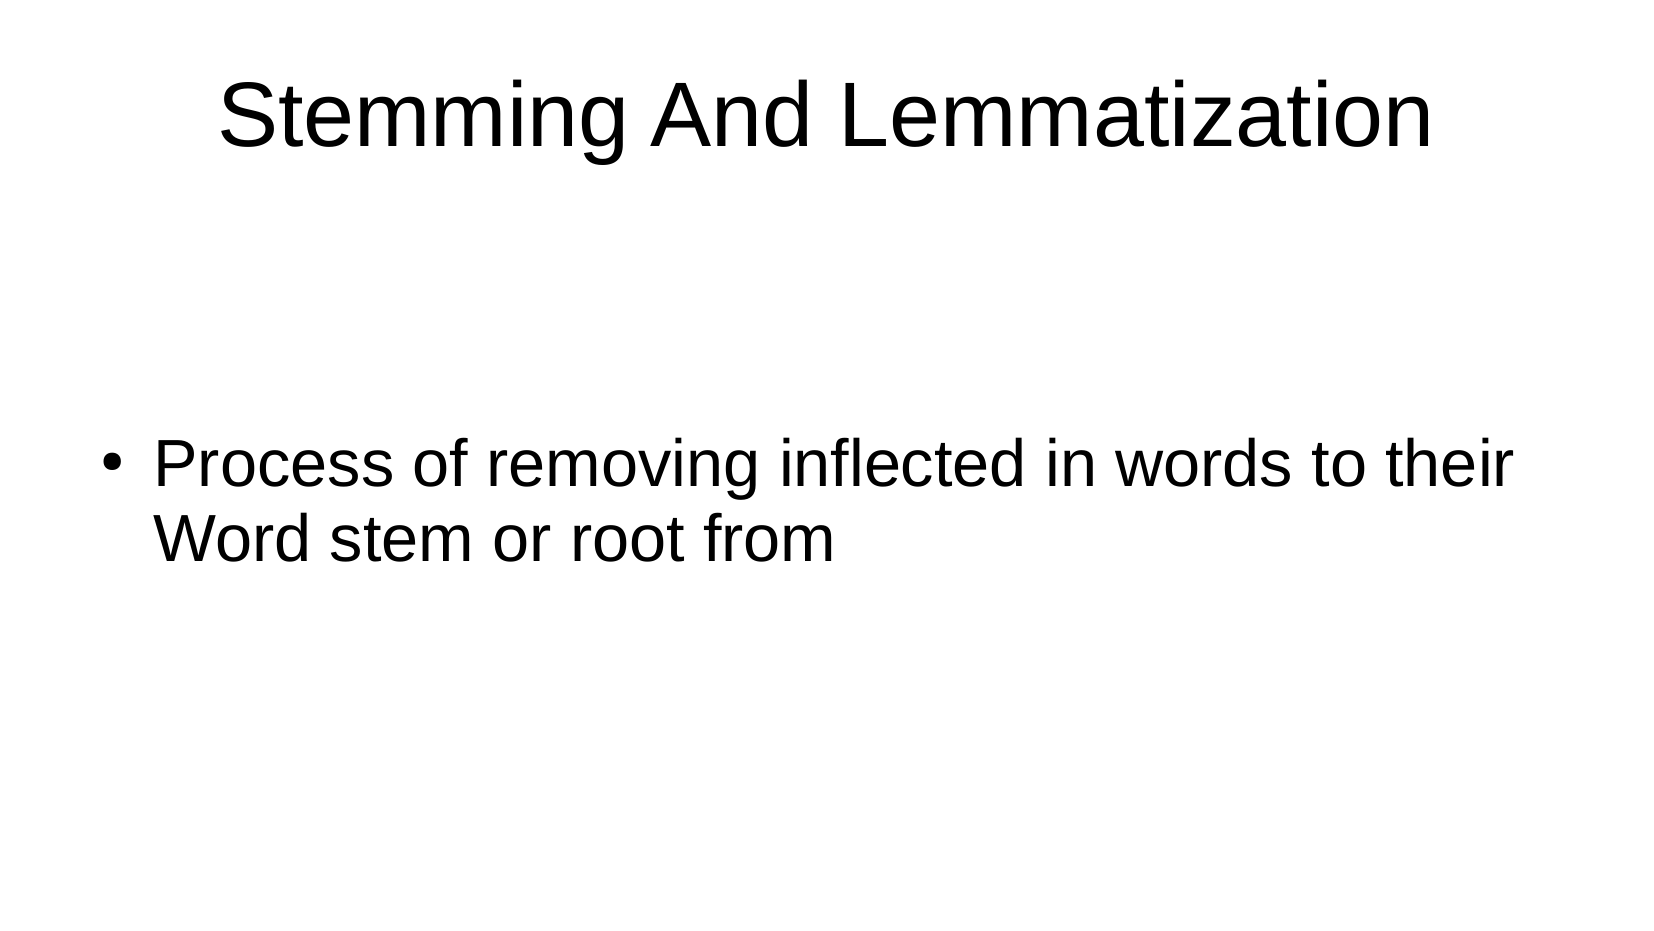

# Stemming And Lemmatization
Process of removing inflected in words to their Word stem or root from